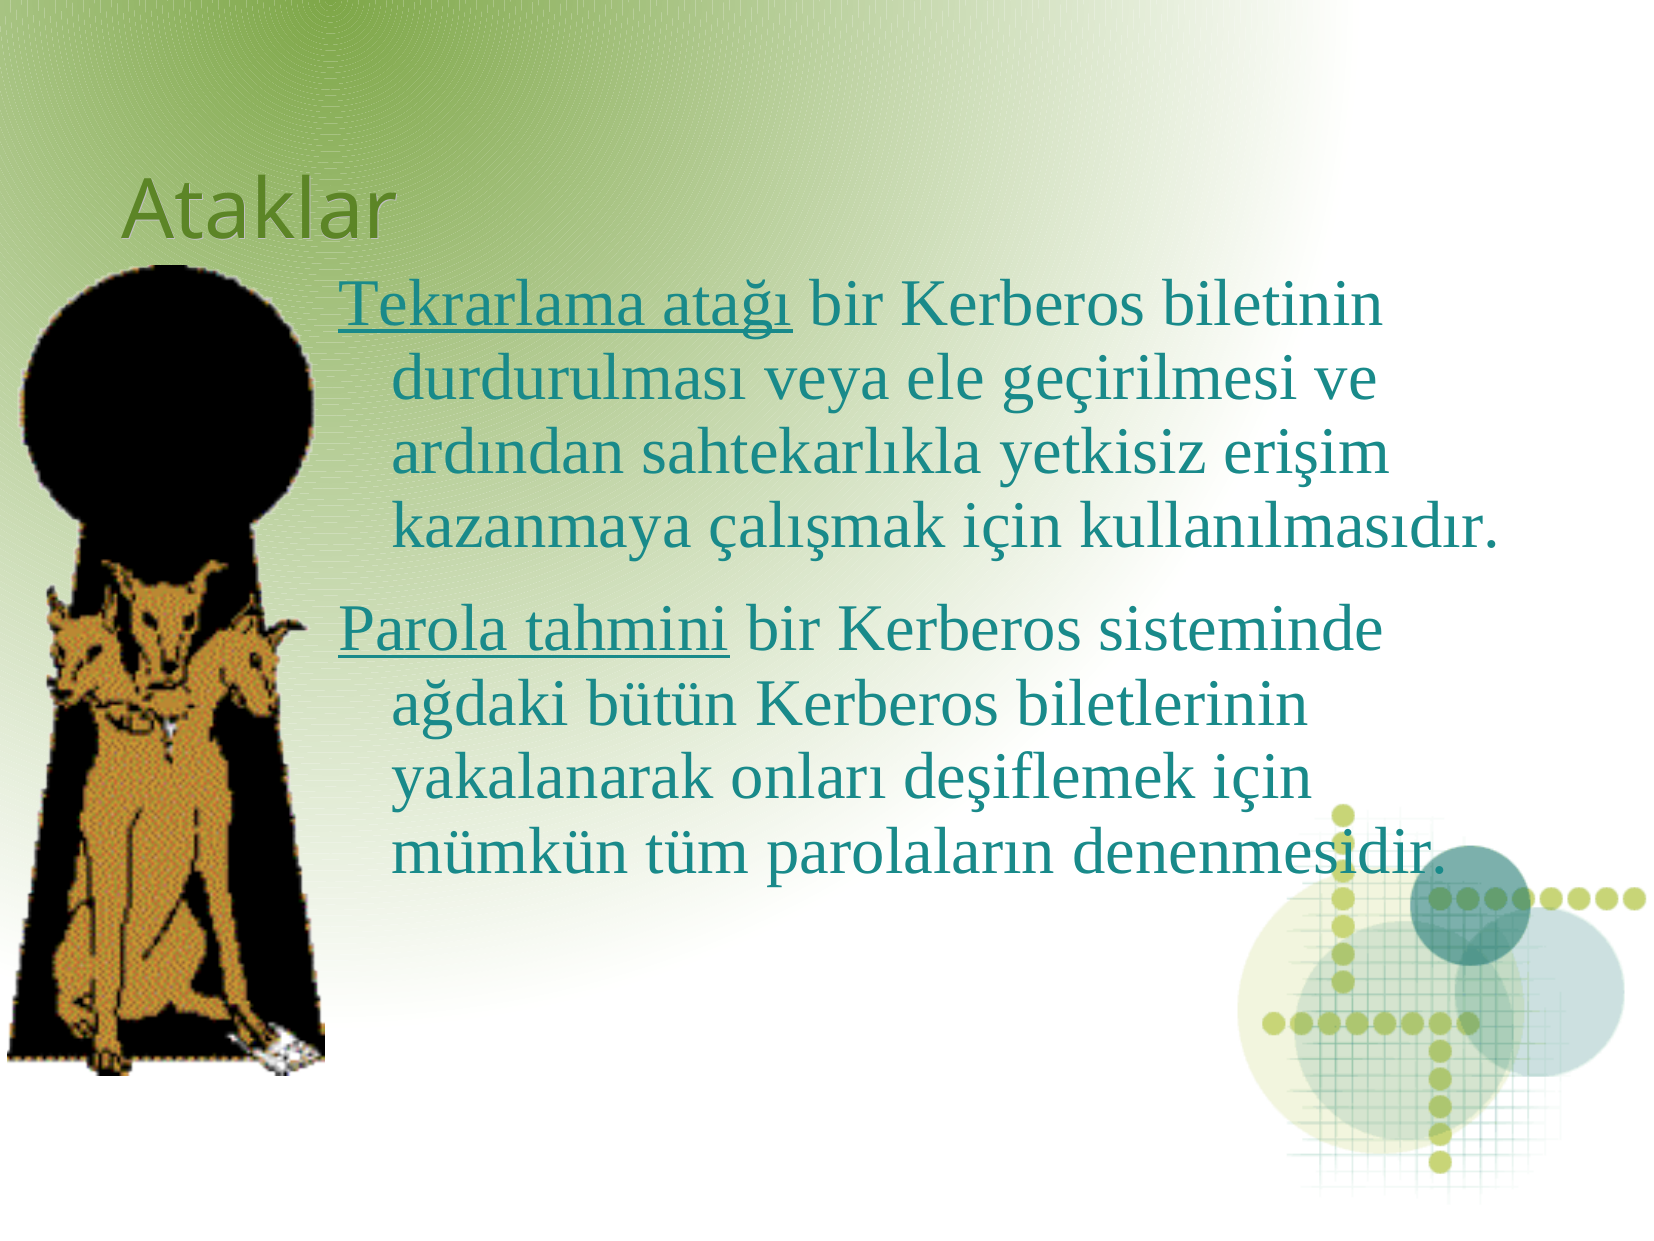

# Ataklar
Tekrarlama atağı bir Kerberos biletinin durdurulması veya ele geçirilmesi ve ardından sahtekarlıkla yetkisiz erişim kazanmaya çalışmak için kullanılmasıdır.
Parola tahmini bir Kerberos sisteminde ağdaki bütün Kerberos biletlerinin yakalanarak onları deşiflemek için mümkün tüm parolaların denenmesidir.